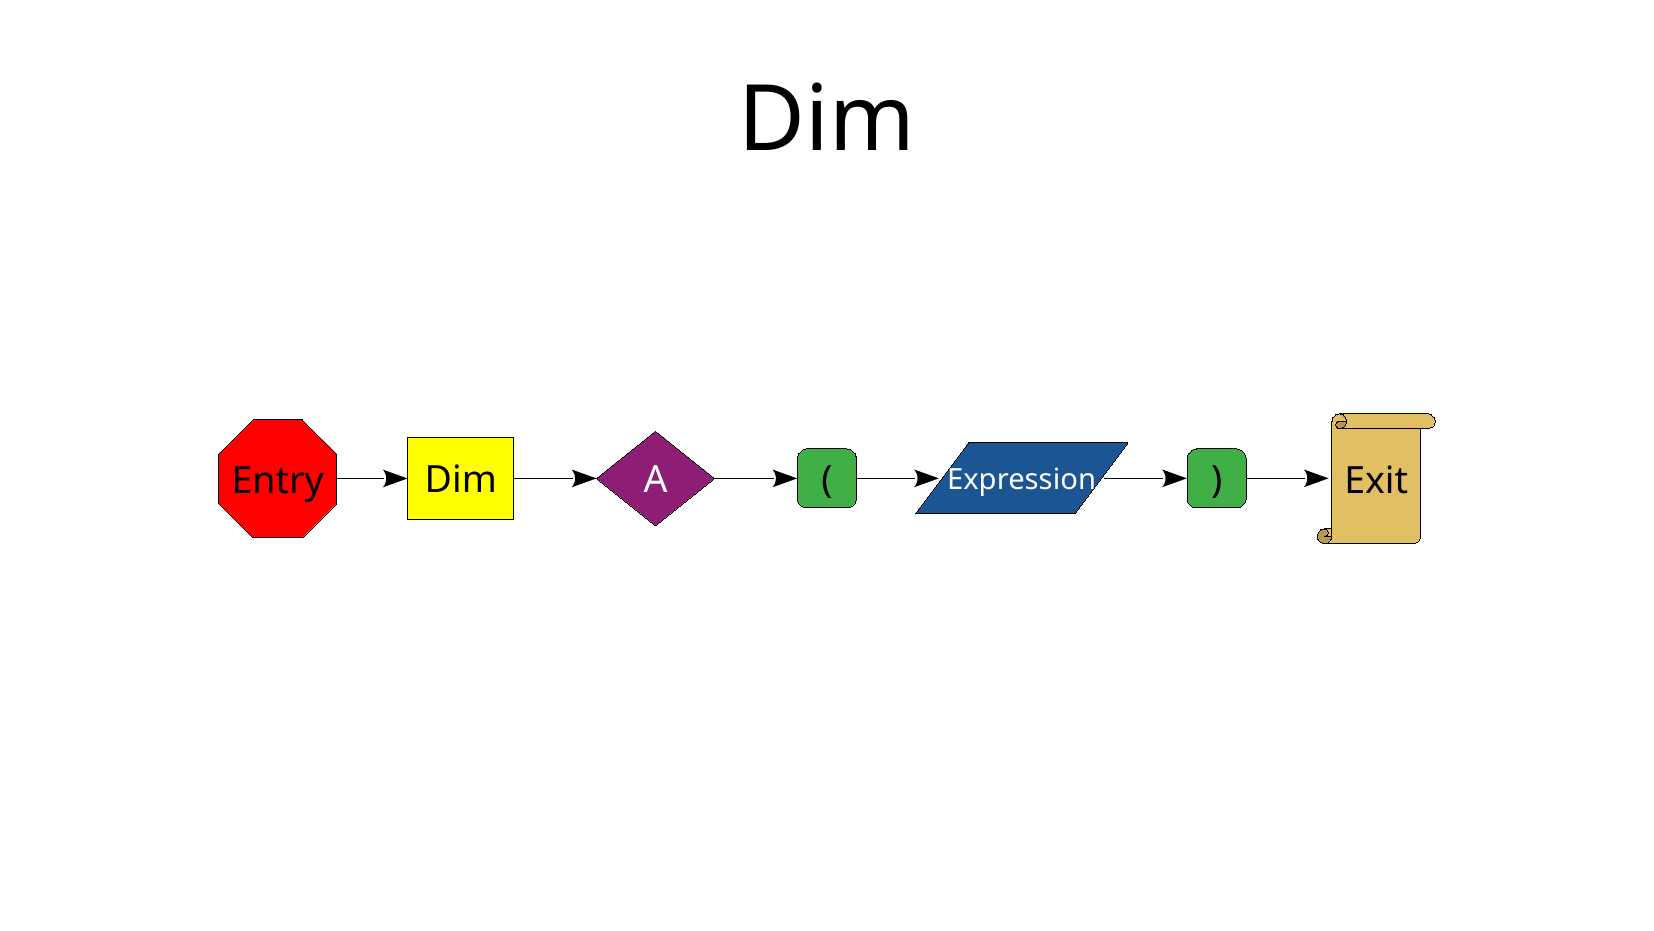

# Dim
Exit
Entry
A
Dim
Expression
(
)